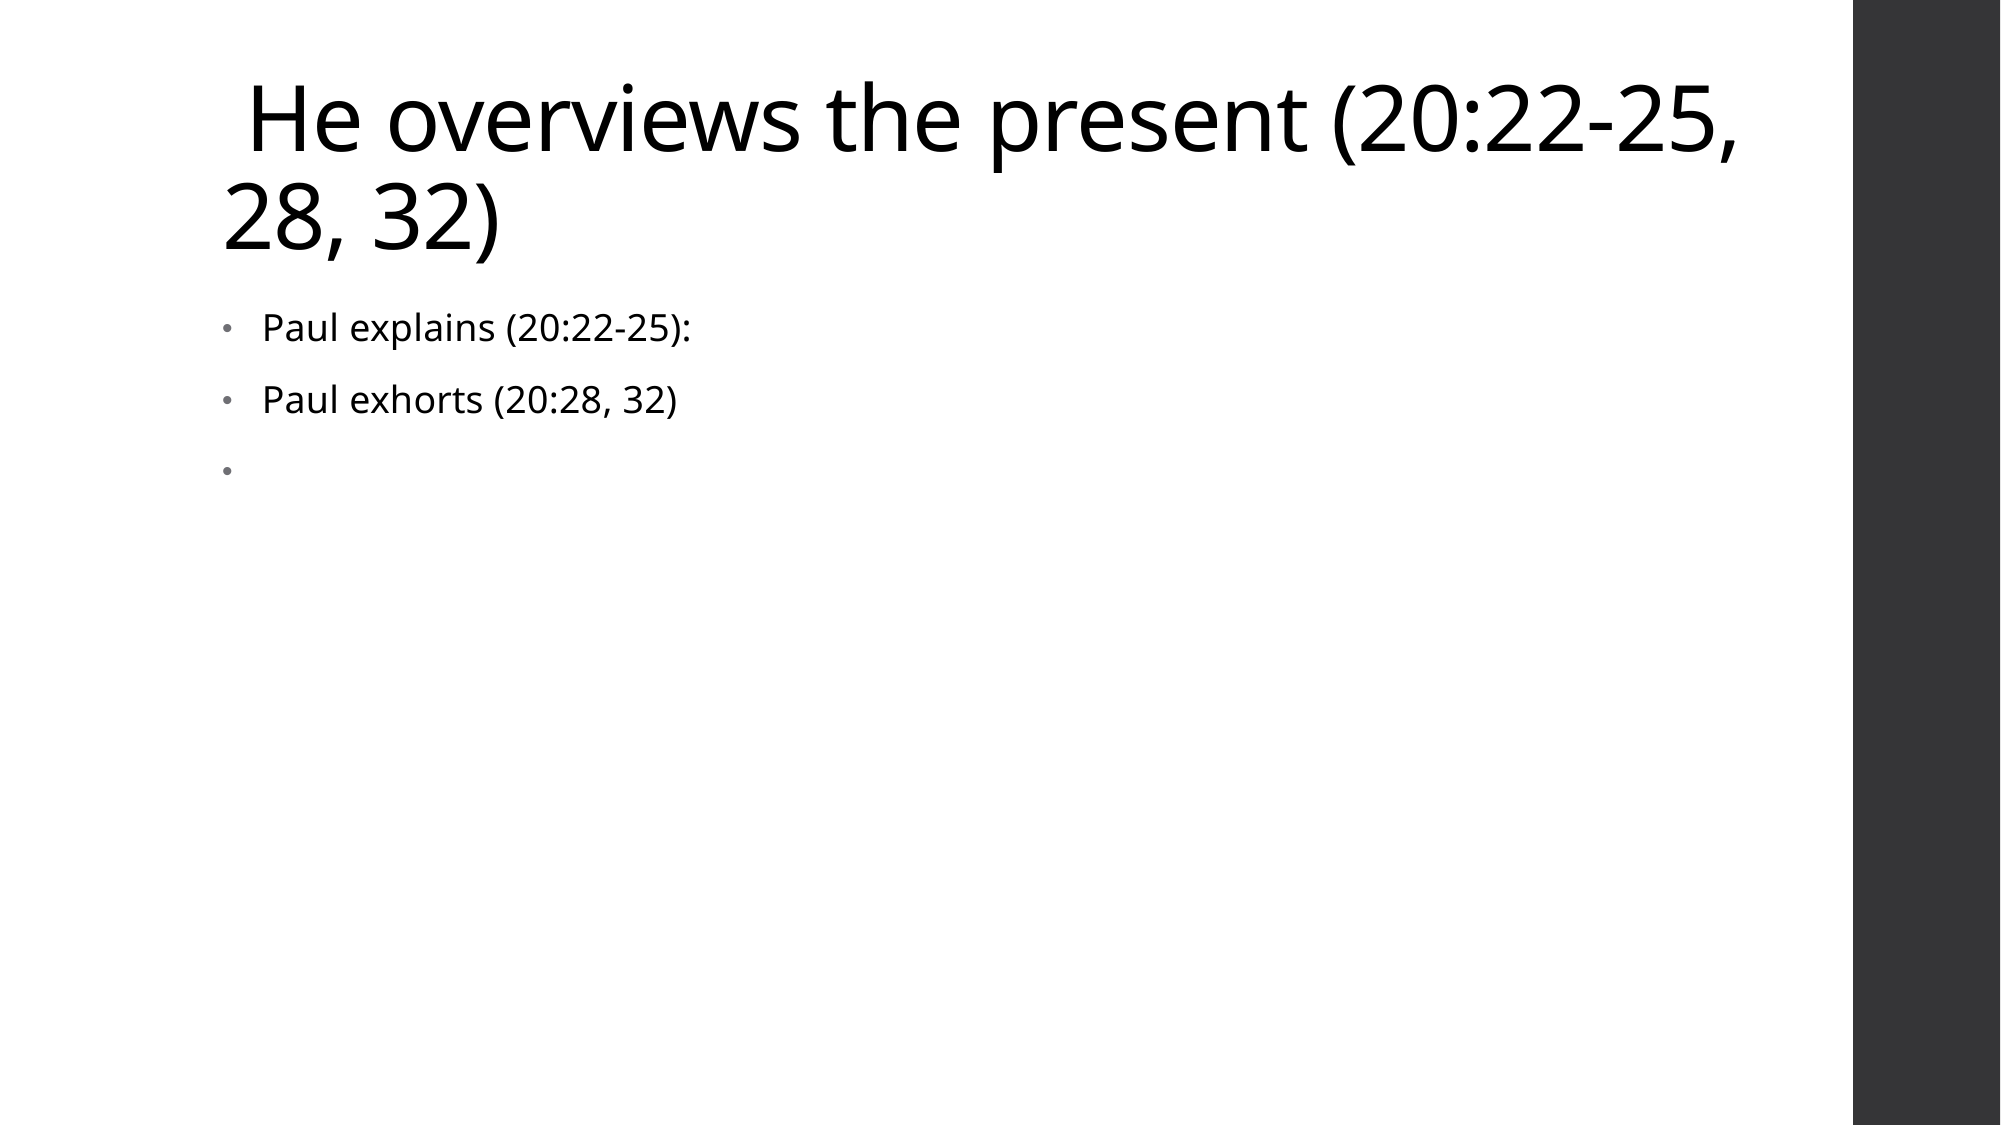

# He overviews the present (20:22-25, 28, 32)
 Paul explains (20:22-25):
 Paul exhorts (20:28, 32)